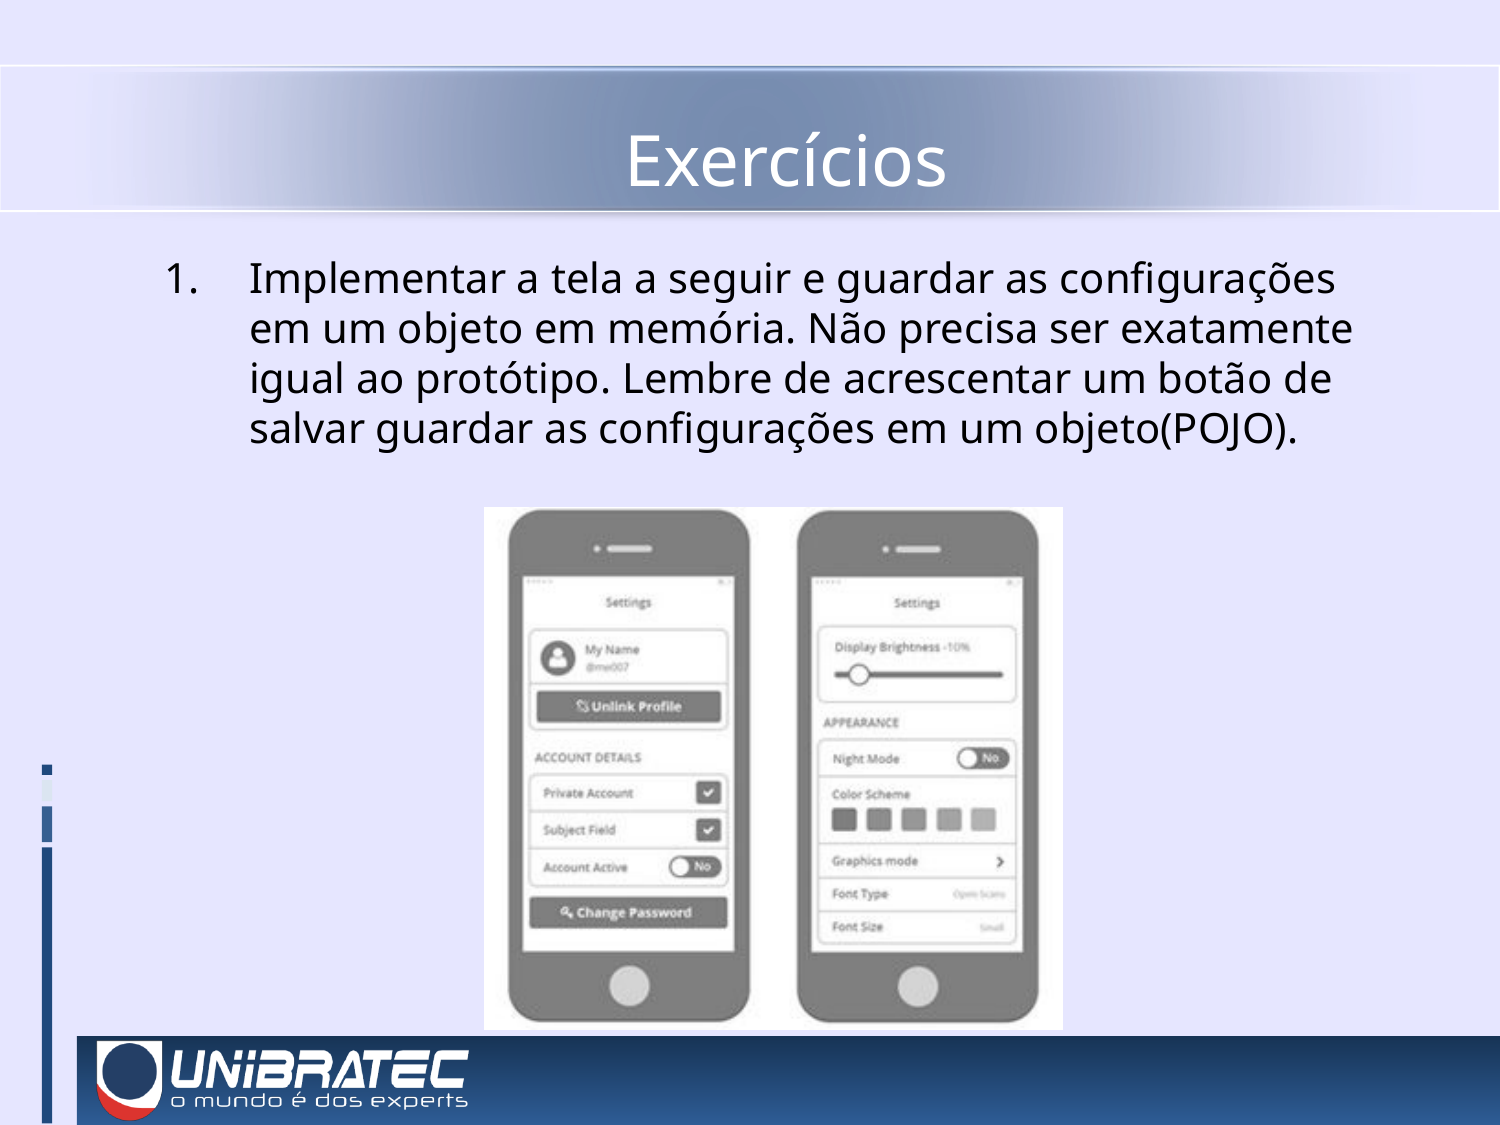

# Exercícios
Implementar a tela a seguir e guardar as configurações em um objeto em memória. Não precisa ser exatamente igual ao protótipo. Lembre de acrescentar um botão de salvar guardar as configurações em um objeto(POJO).